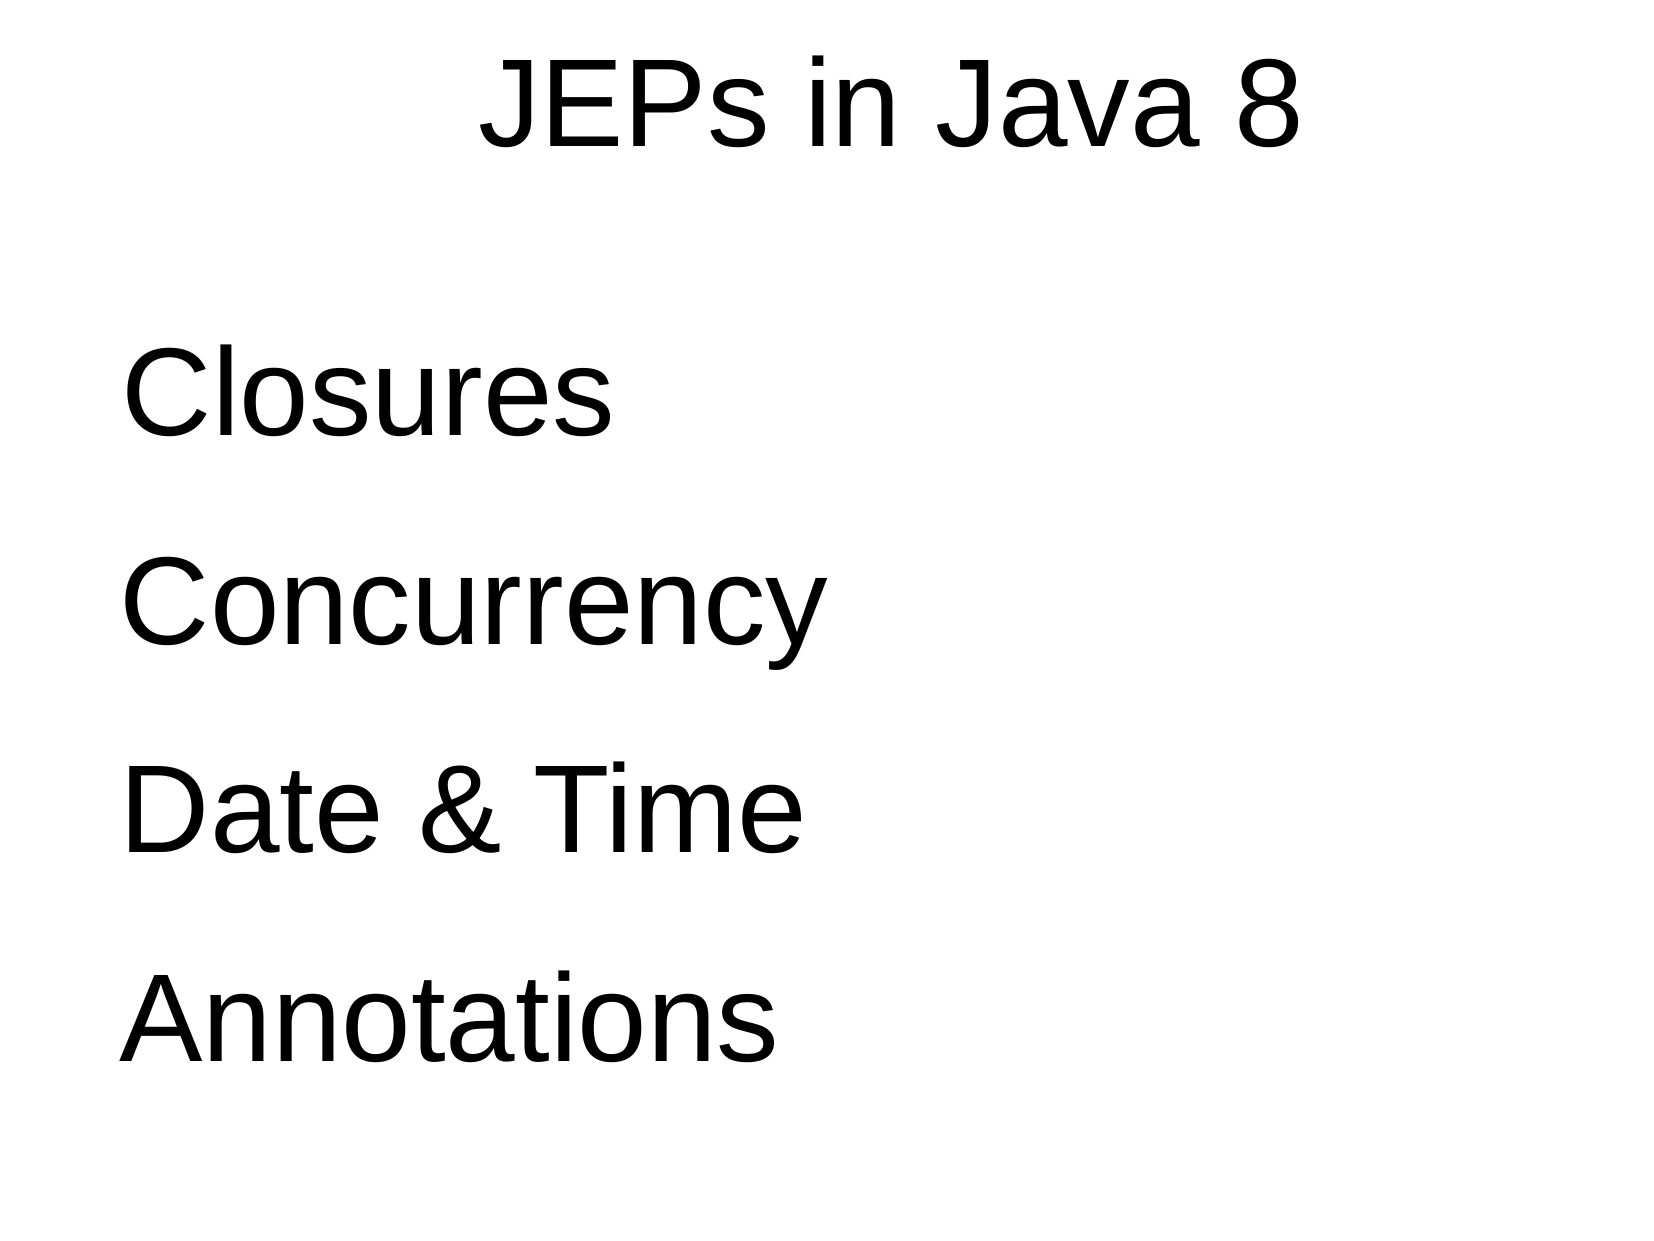

JEPs in Java 8
Closures
Concurrency
Date & Time
Annotations